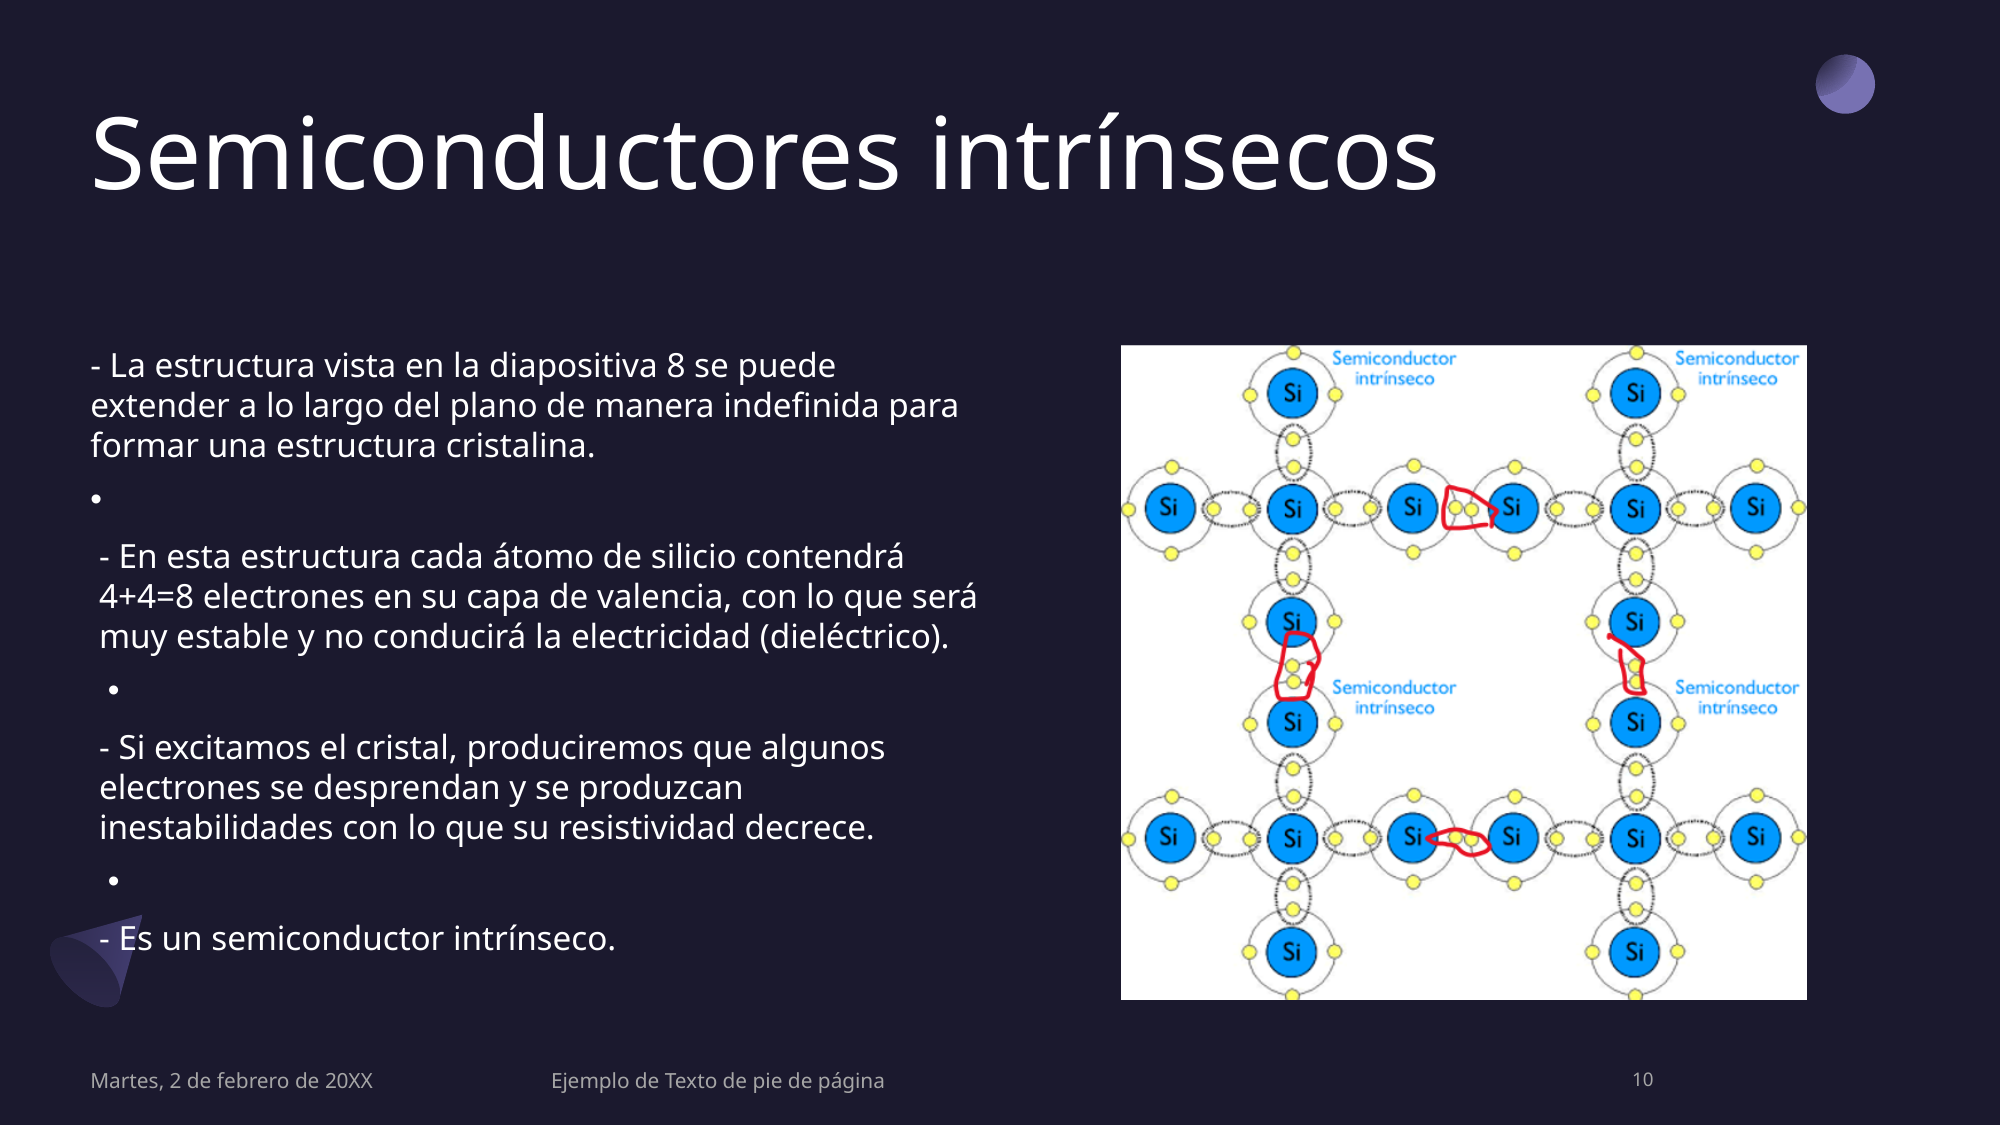

# Semiconductores intrínsecos
- La estructura vista en la diapositiva 8 se puede extender a lo largo del plano de manera indefinida para formar una estructura cristalina.
- En esta estructura cada átomo de silicio contendrá 4+4=8 electrones en su capa de valencia, con lo que será muy estable y no conducirá la electricidad (dieléctrico).
- Si excitamos el cristal, produciremos que algunos electrones se desprendan y se produzcan inestabilidades con lo que su resistividad decrece.
- Es un semiconductor intrínseco.
Martes, 2 de febrero de 20XX
Ejemplo de Texto de pie de página